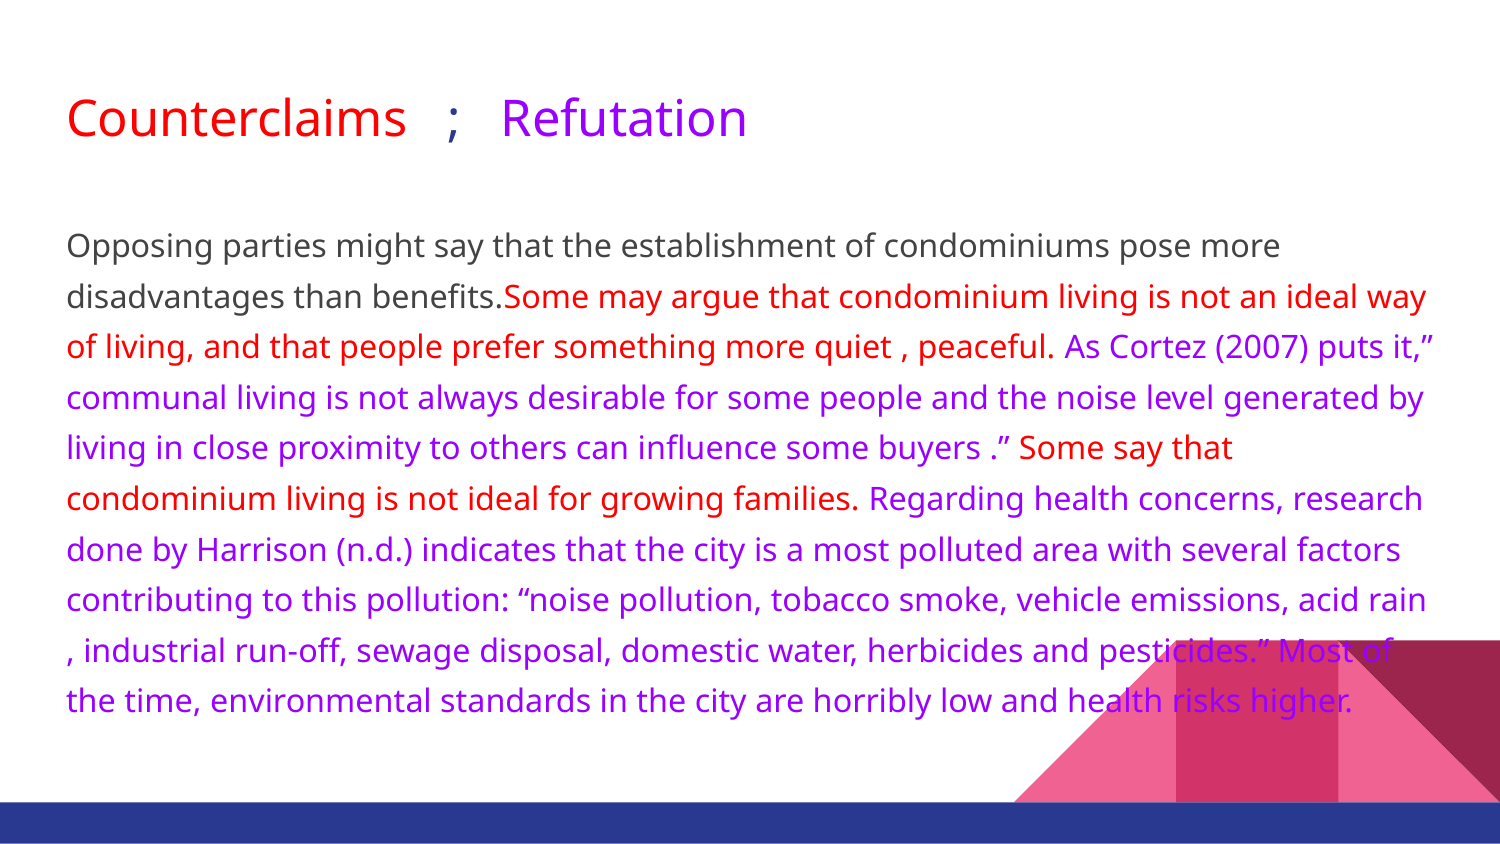

# Counterclaims ; Refutation
Opposing parties might say that the establishment of condominiums pose more disadvantages than benefits.Some may argue that condominium living is not an ideal way of living, and that people prefer something more quiet , peaceful. As Cortez (2007) puts it,” communal living is not always desirable for some people and the noise level generated by living in close proximity to others can influence some buyers .” Some say that condominium living is not ideal for growing families. Regarding health concerns, research done by Harrison (n.d.) indicates that the city is a most polluted area with several factors contributing to this pollution: “noise pollution, tobacco smoke, vehicle emissions, acid rain , industrial run-off, sewage disposal, domestic water, herbicides and pesticides.” Most of the time, environmental standards in the city are horribly low and health risks higher.